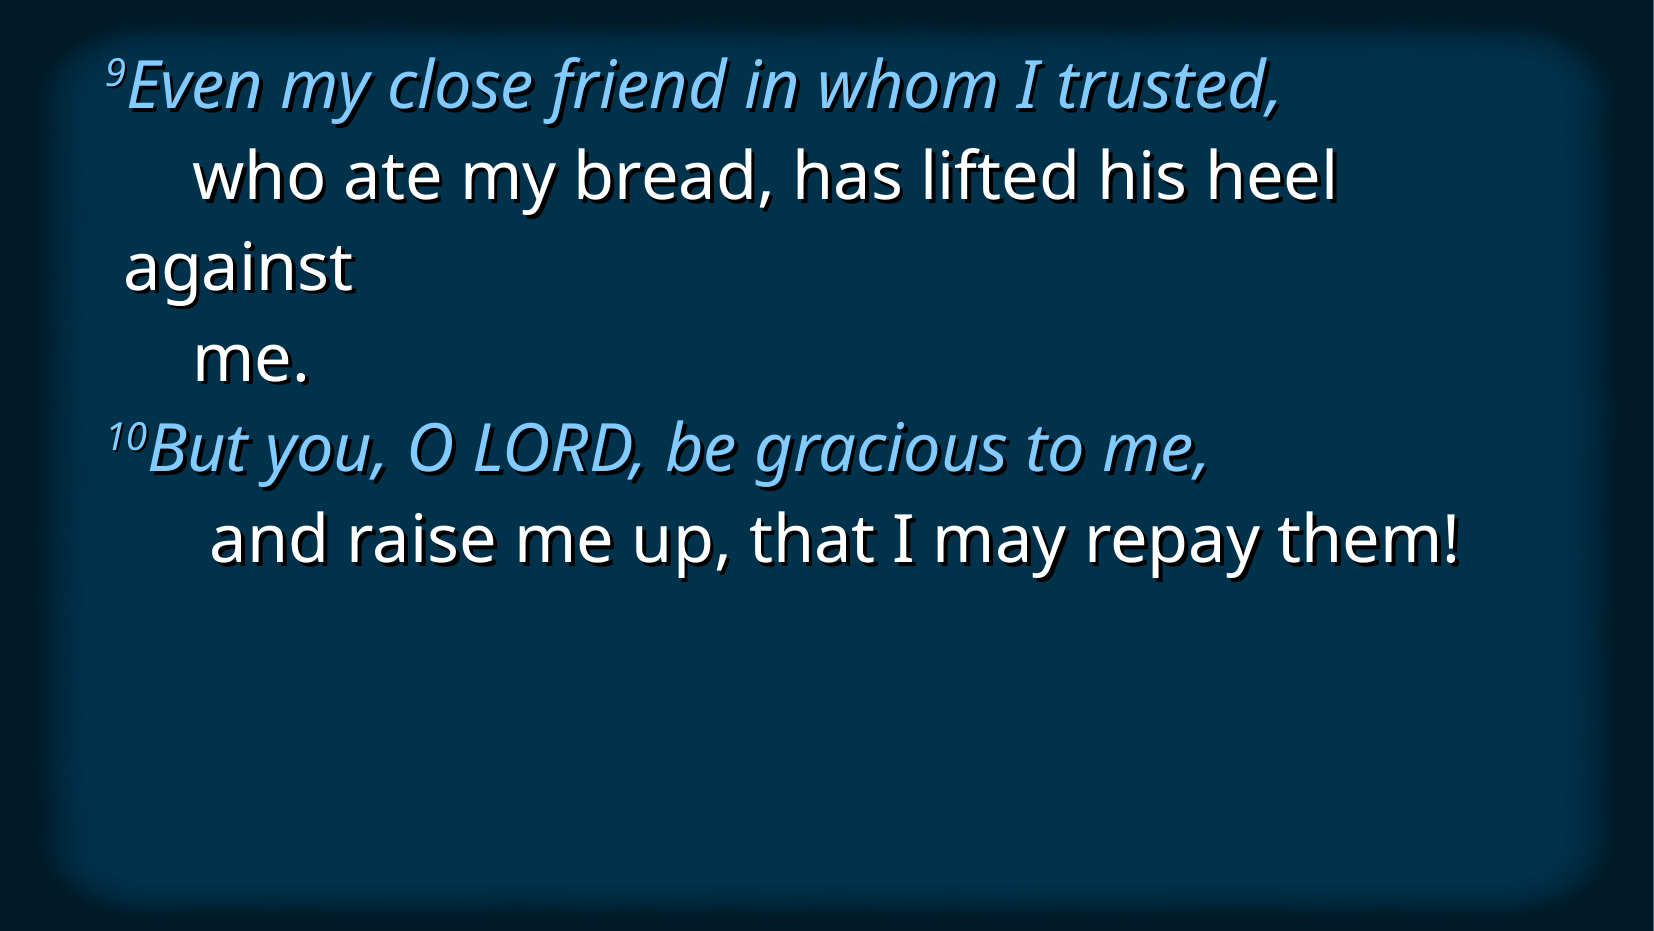

9Even my close friend in whom I trusted,
 who ate my bread, has lifted his heel against
 me.
10But you, O LORD, be gracious to me,
 and raise me up, that I may repay them!